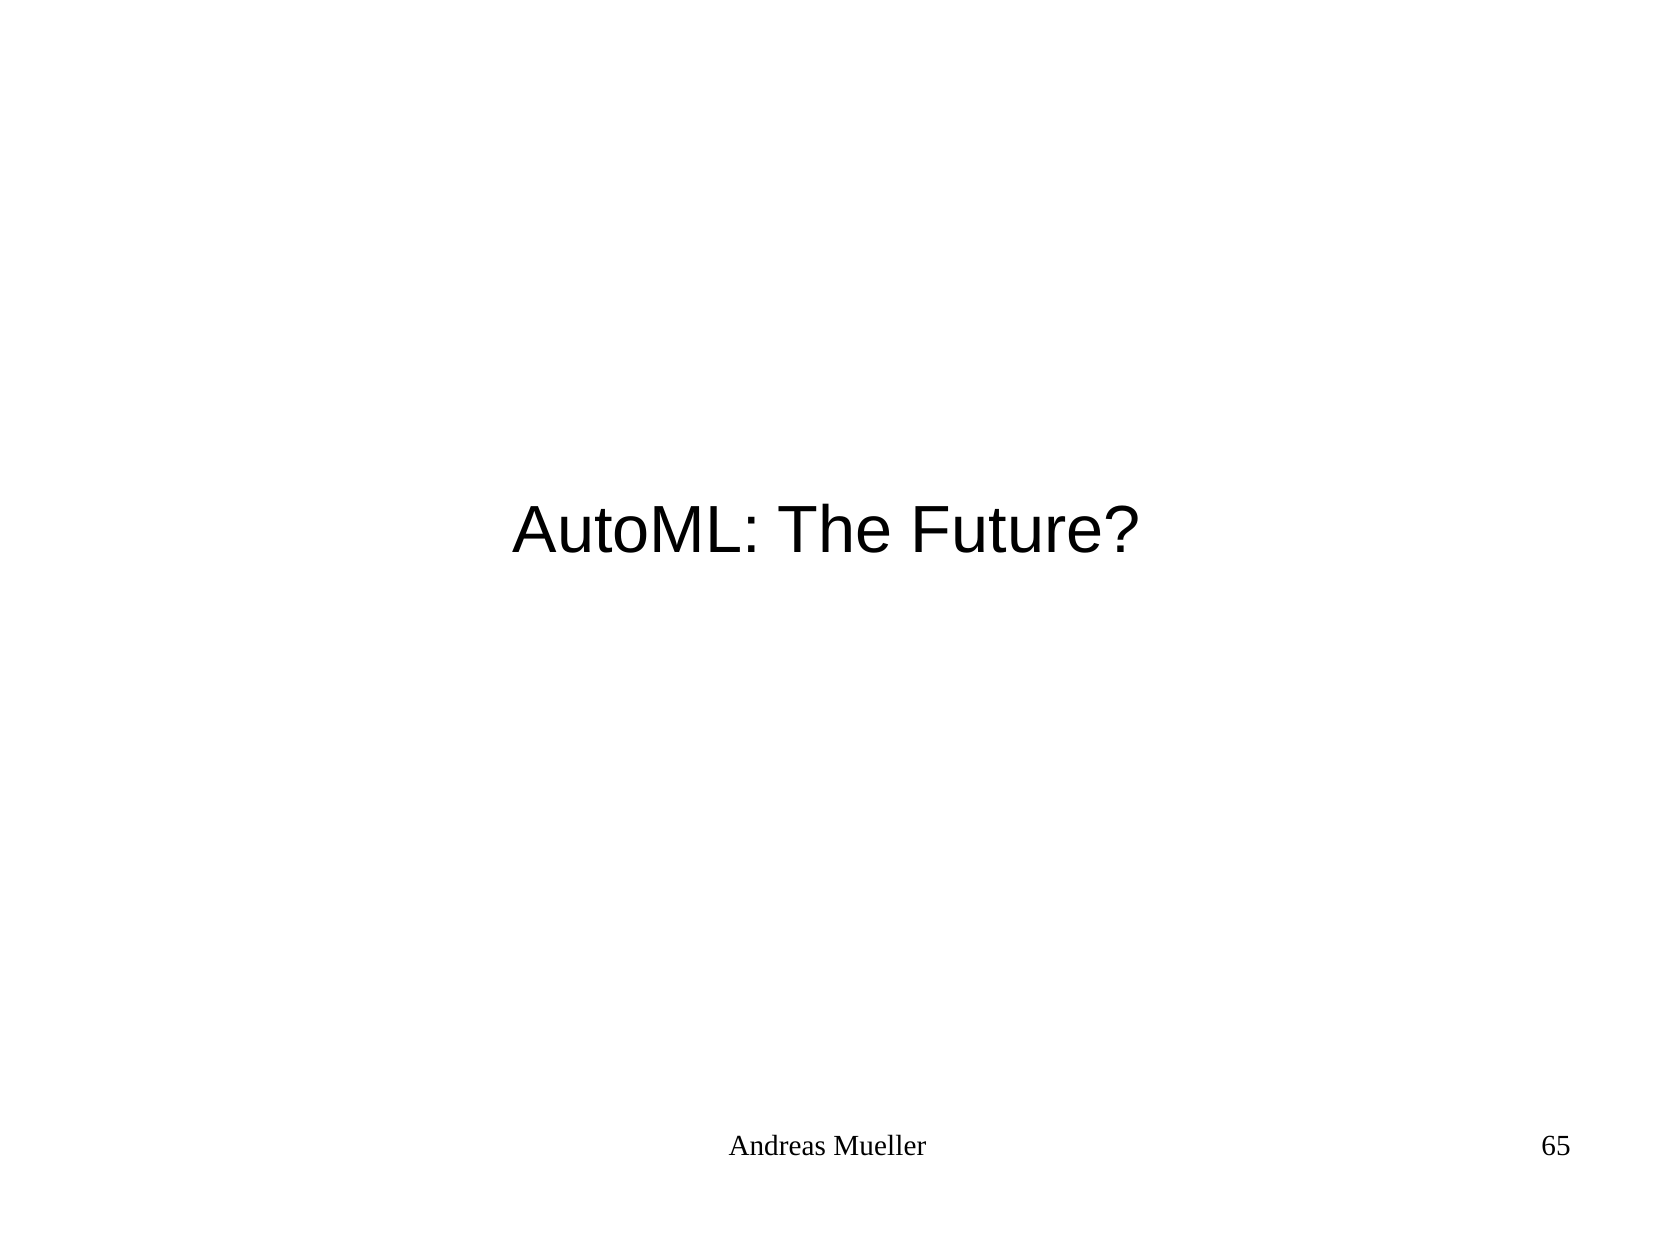

# AutoML: The Future?
Andreas Mueller
65